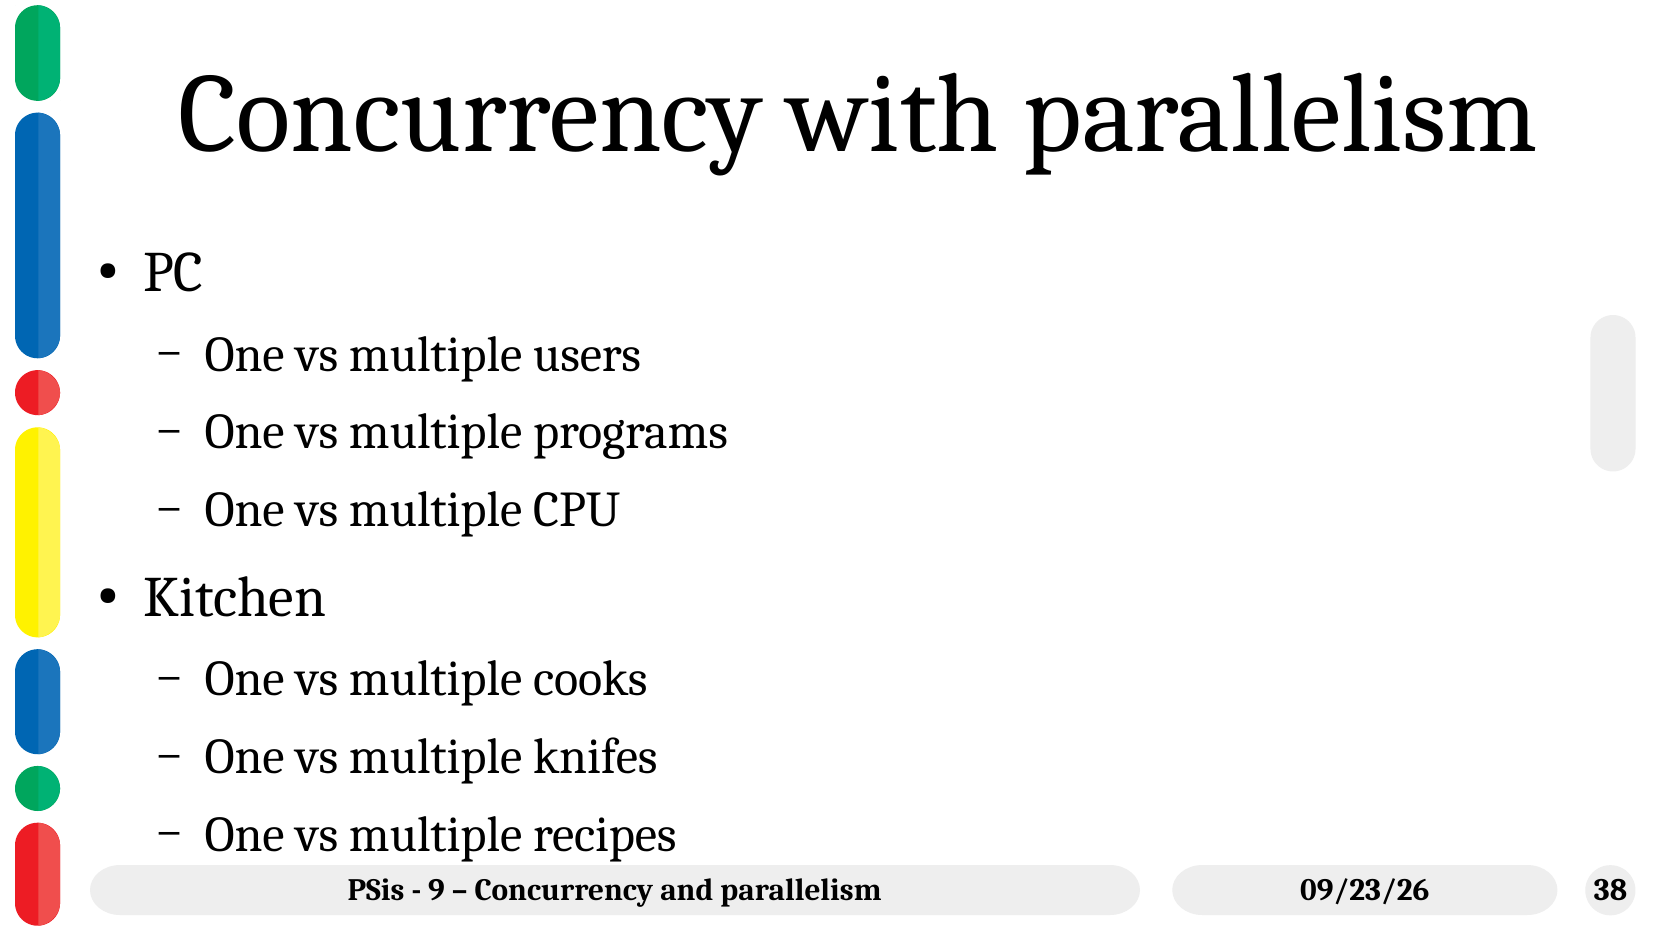

# Concurrency with parallelism
PC
One vs multiple users
One vs multiple programs
One vs multiple CPU
Kitchen
One vs multiple cooks
One vs multiple knifes
One vs multiple recipes
PSis - 9 – Concurrency and parallelism
38